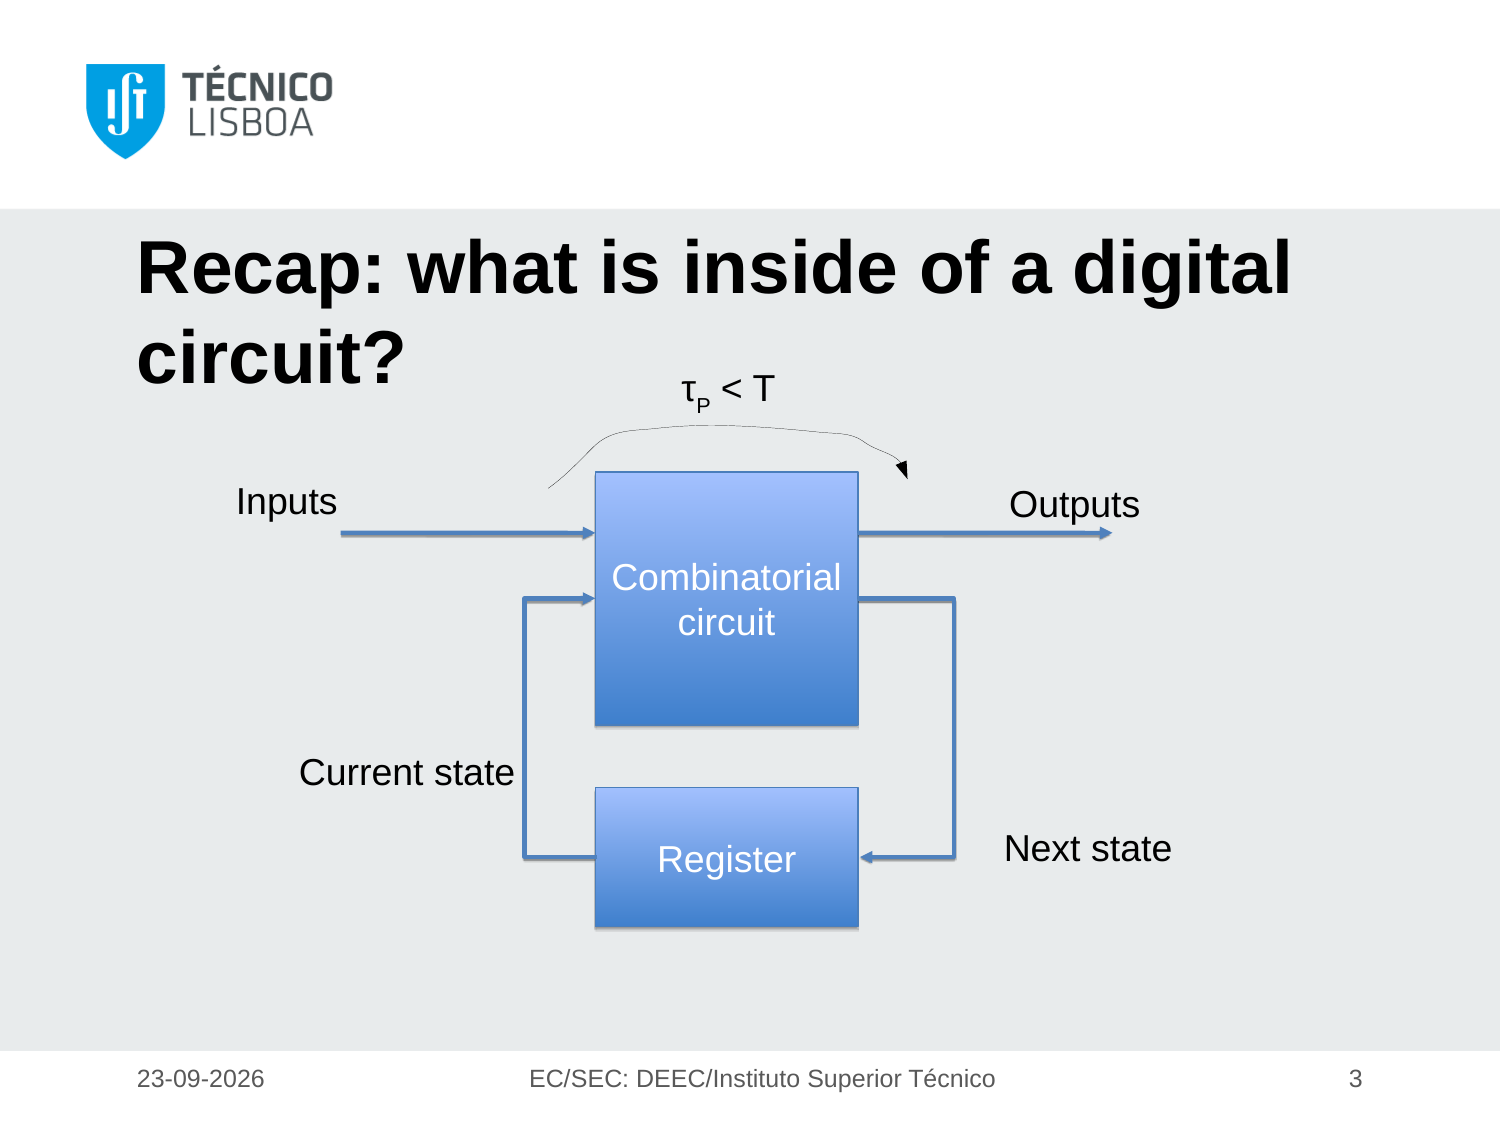

# Recap: what is inside of a digital circuit?
τP < T
Inputs
Combinatorial circuit
Outputs
Current state
Register
Next state
EC/SEC: DEEC/Instituto Superior Técnico
2